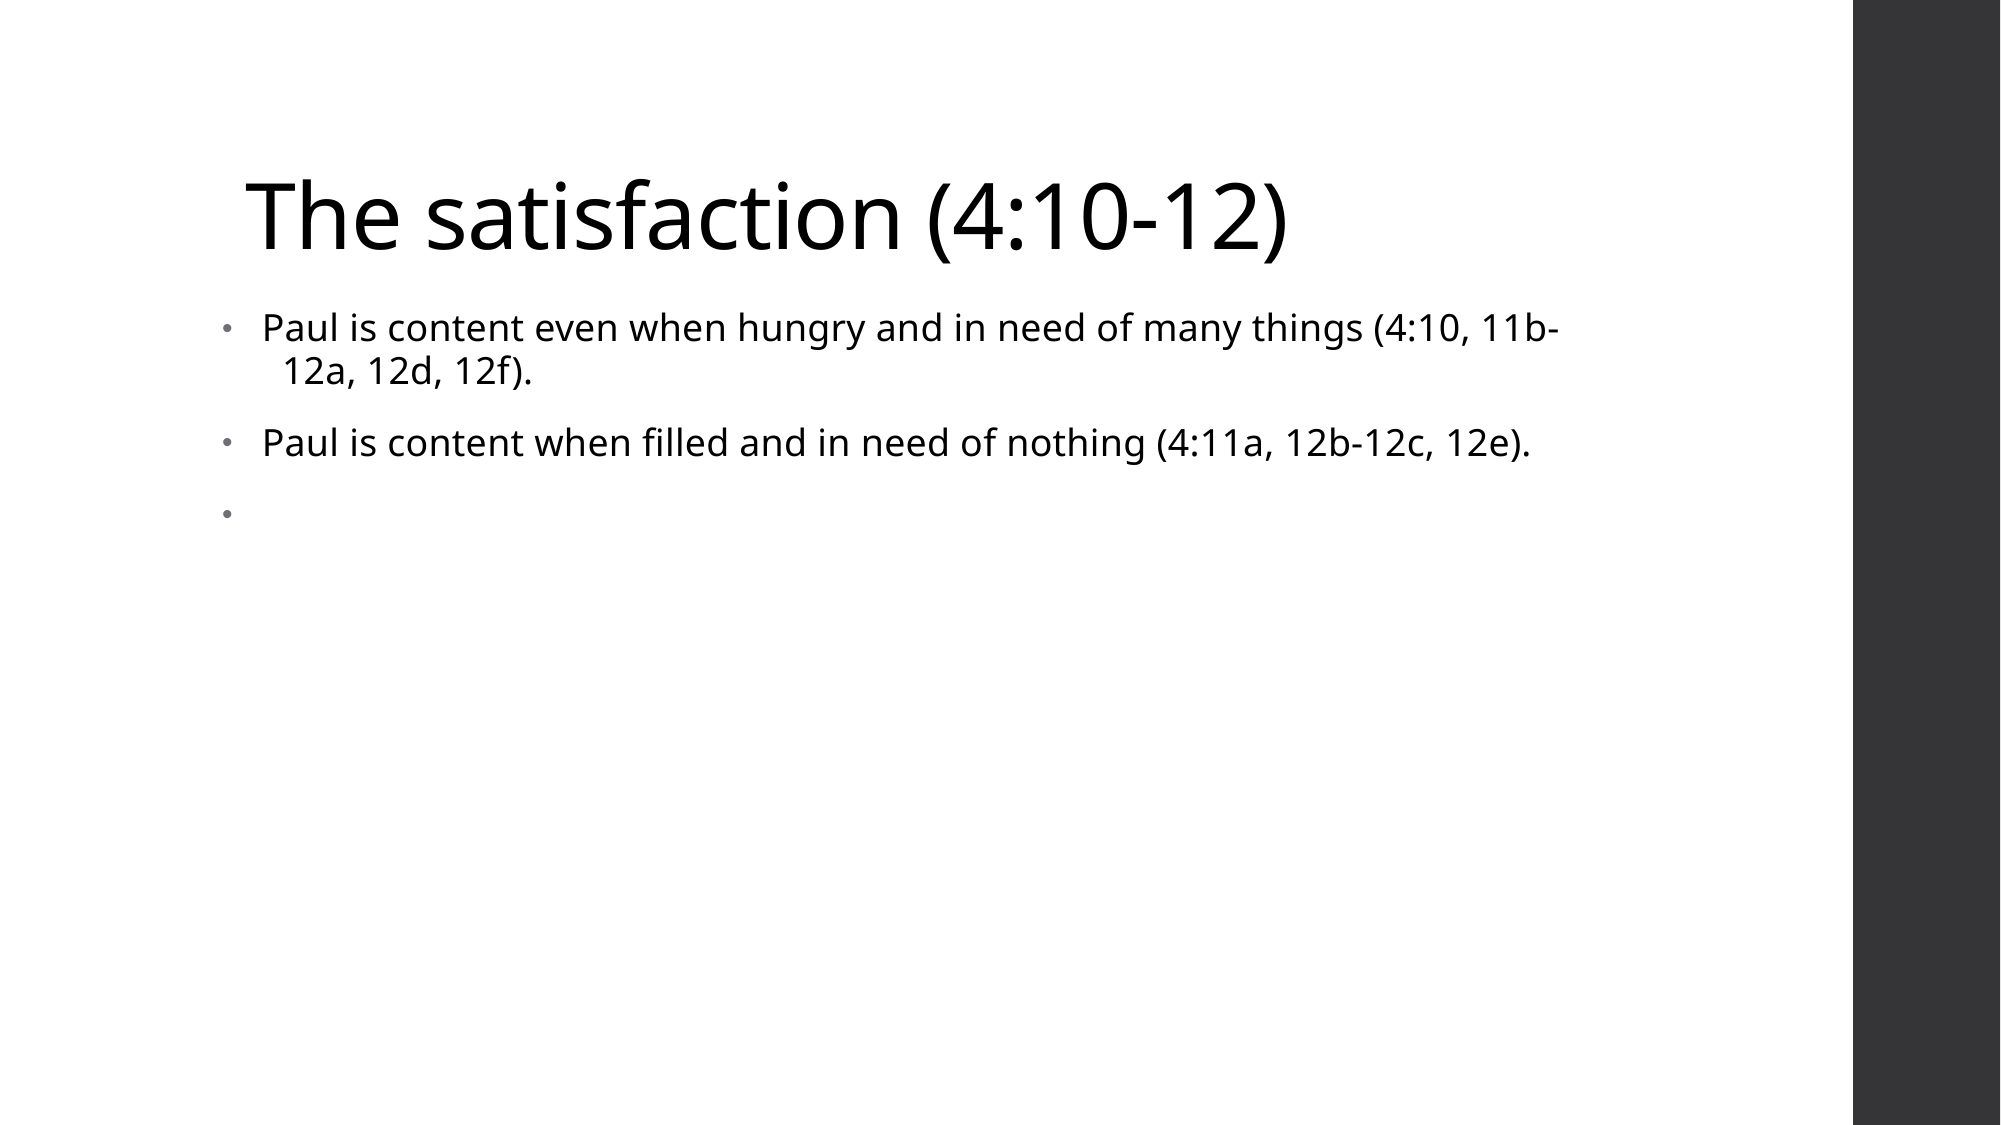

# The satisfaction (4:10-12)
 Paul is content even when hungry and in need of many things (4:10, 11b-12a, 12d, 12f).
 Paul is content when filled and in need of nothing (4:11a, 12b-12c, 12e).